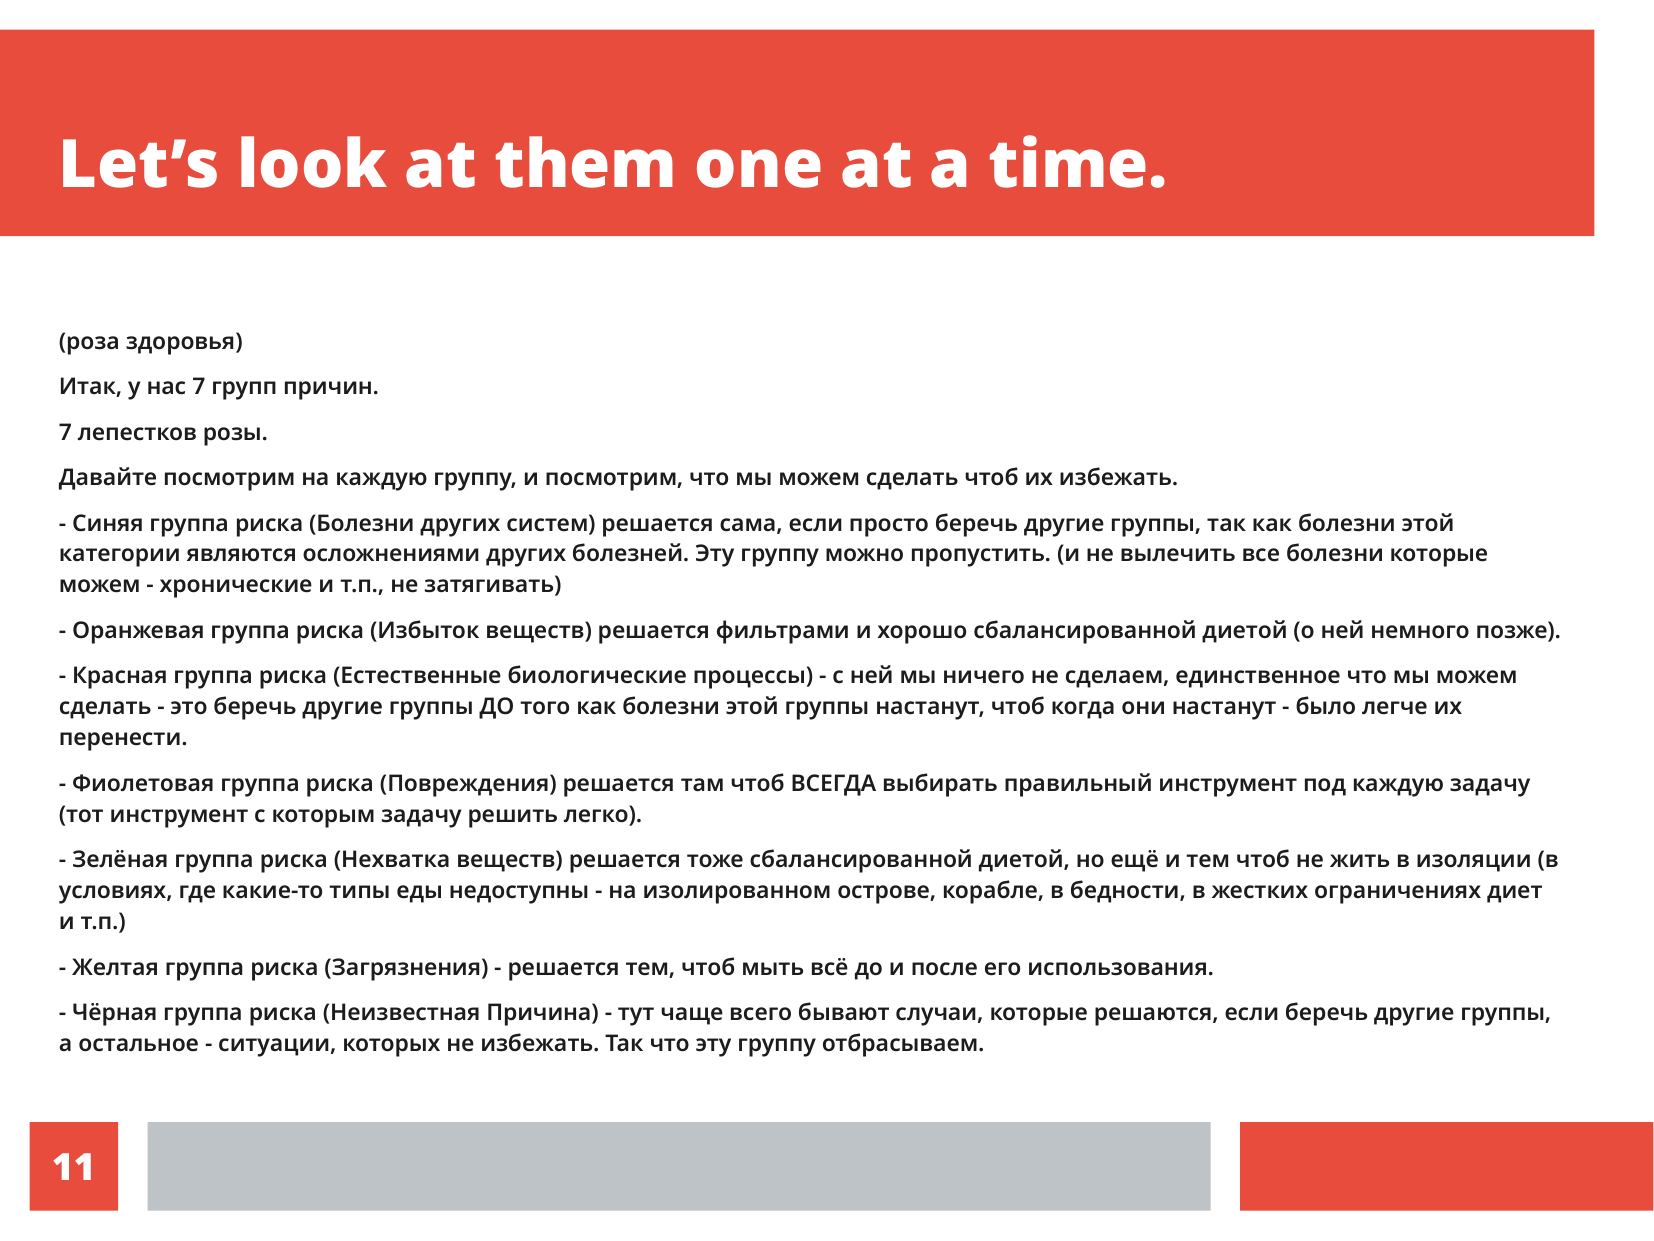

# Let’s look at them one at a time.
(роза здоровья)
Итак, у нас 7 групп причин.
7 лепестков розы.
Давайте посмотрим на каждую группу, и посмотрим, что мы можем сделать чтоб их избежать.
- Синяя группа риска (Болезни других систем) решается сама, если просто беречь другие группы, так как болезни этой категории являются осложнениями других болезней. Эту группу можно пропустить. (и не вылечить все болезни которые можем - хронические и т.п., не затягивать)
- Оранжевая группа риска (Избыток веществ) решается фильтрами и хорошо сбалансированной диетой (о ней немного позже).
- Красная группа риска (Естественные биологические процессы) - с ней мы ничего не сделаем, единственное что мы можем сделать - это беречь другие группы ДО того как болезни этой группы настанут, чтоб когда они настанут - было легче их перенести.
- Фиолетовая группа риска (Повреждения) решается там чтоб ВСЕГДА выбирать правильный инструмент под каждую задачу (тот инструмент с которым задачу решить легко).
- Зелёная группа риска (Нехватка веществ) решается тоже сбалансированной диетой, но ещё и тем чтоб не жить в изоляции (в условиях, где какие-то типы еды недоступны - на изолированном острове, корабле, в бедности, в жестких ограничениях диет и т.п.)
- Желтая группа риска (Загрязнения) - решается тем, чтоб мыть всё до и после его использования.
- Чёрная группа риска (Неизвестная Причина) - тут чаще всего бывают случаи, которые решаются, если беречь другие группы, а остальное - ситуации, которых не избежать. Так что эту группу отбрасываем.
11